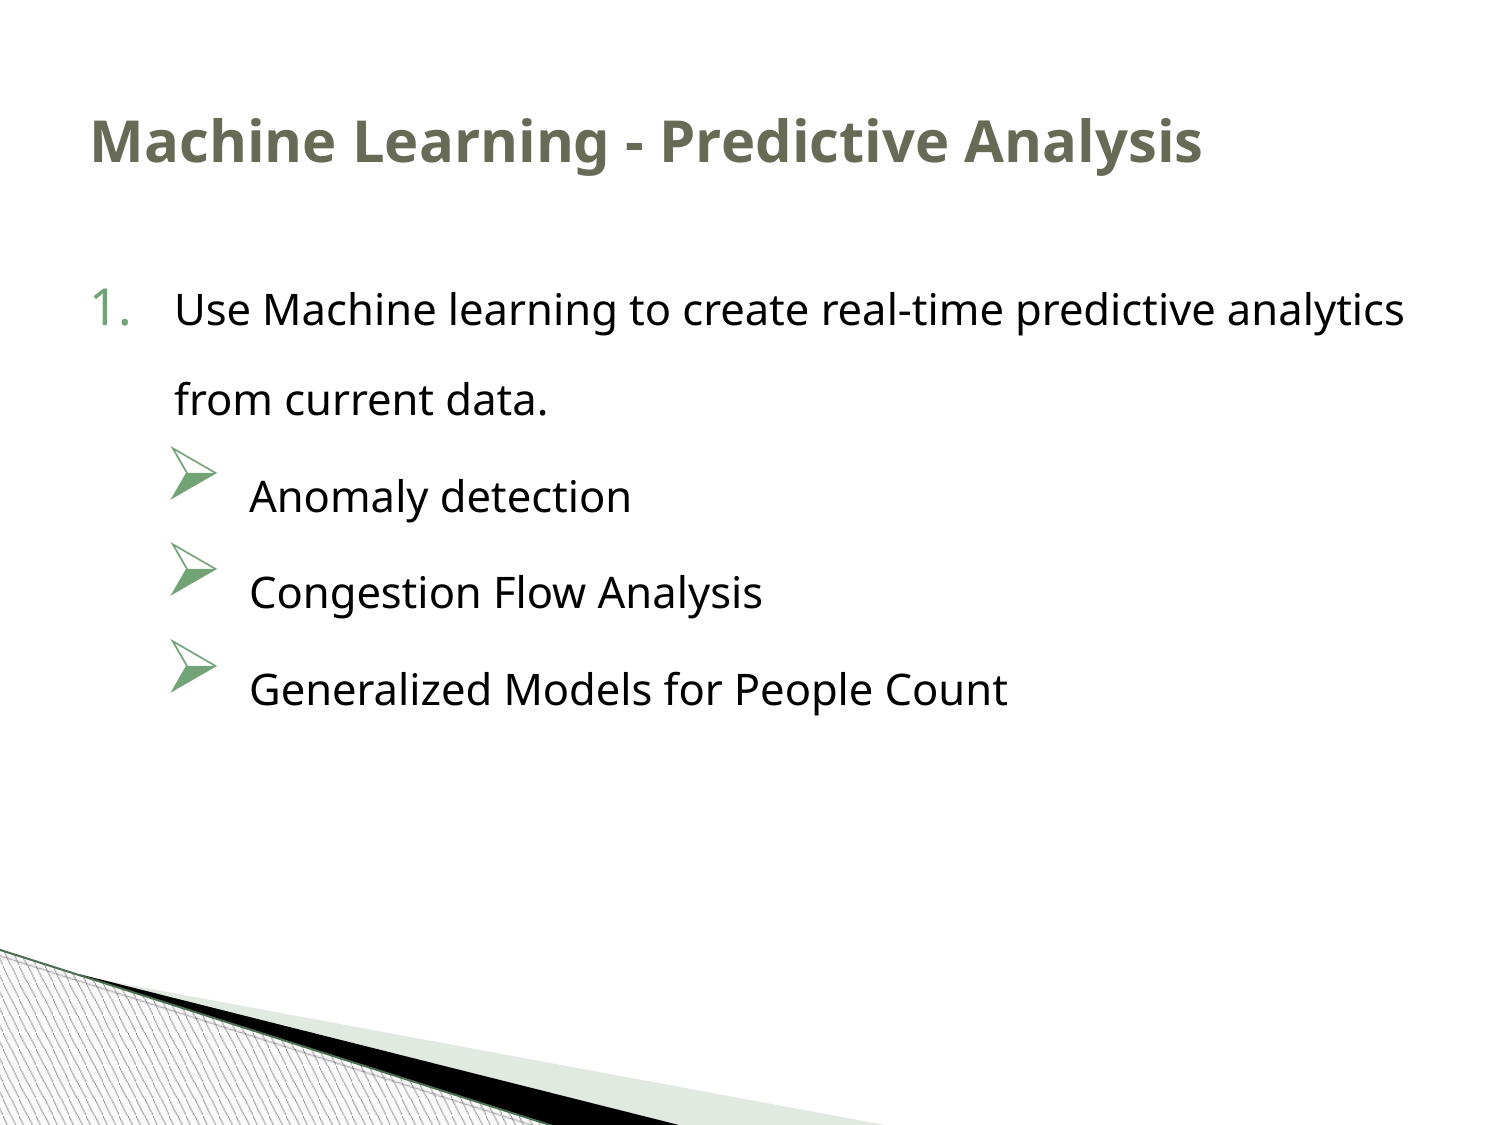

Machine Learning - Predictive Analysis
# Use Machine learning to create real-time predictive analytics from current data.
Anomaly detection
Congestion Flow Analysis
Generalized Models for People Count